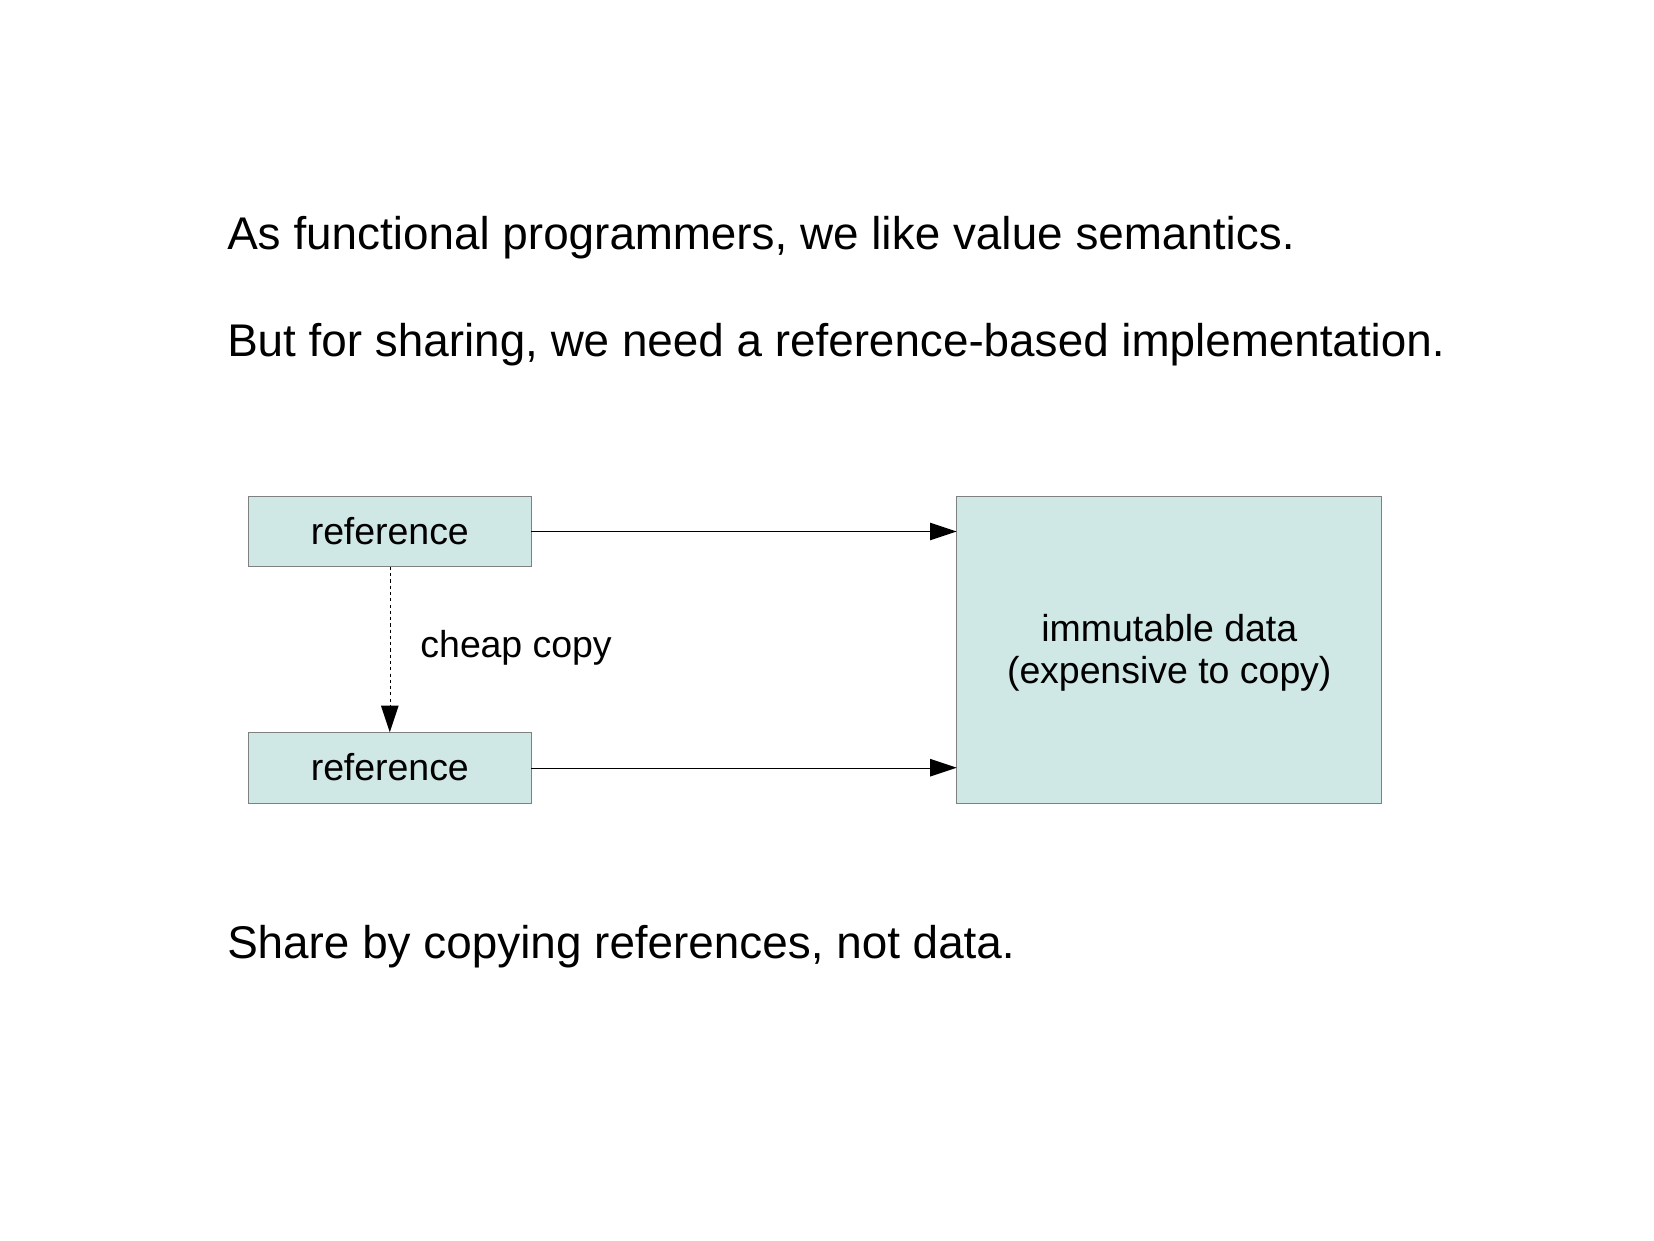

As functional programmers, we like value semantics.
But for sharing, we need a reference-based implementation.
reference
immutable data
(expensive to copy)
cheap copy
reference
Share by copying references, not data.